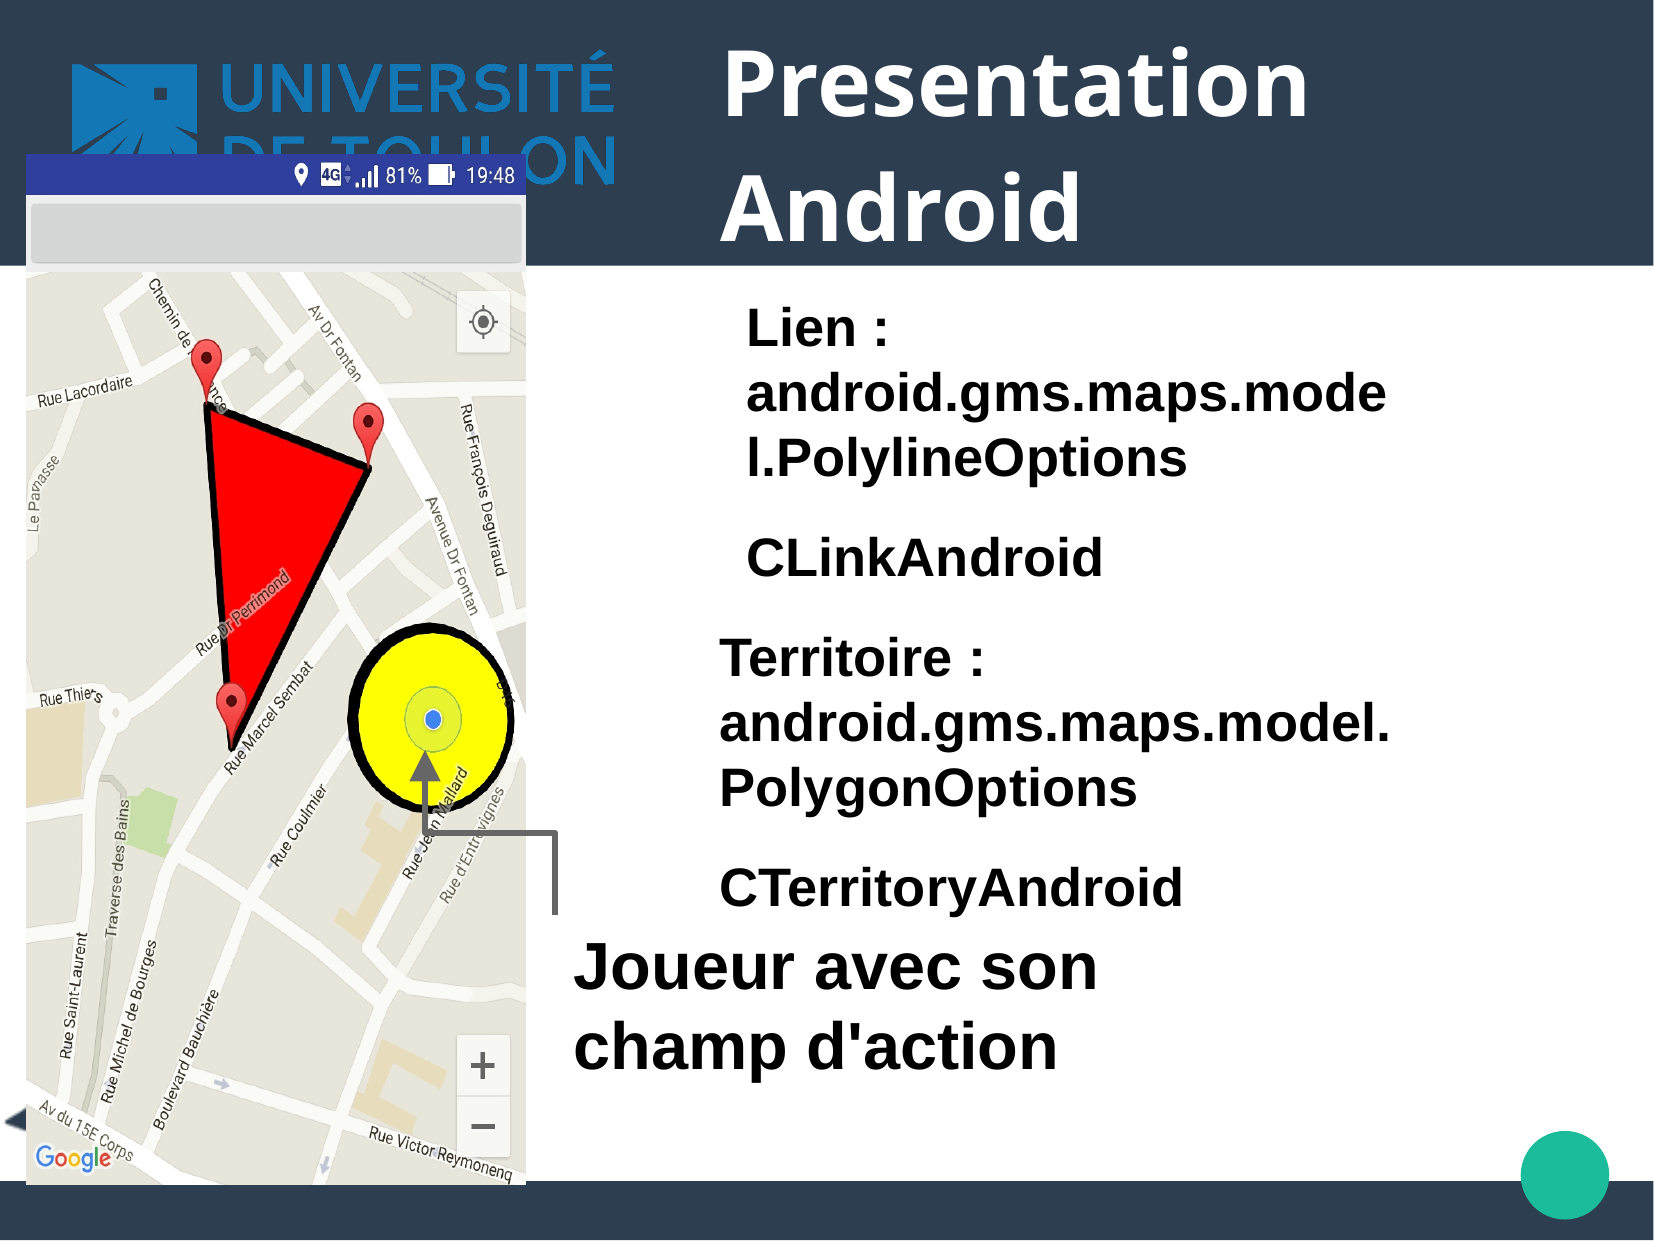

Presentation
Android
Lien :
android.gms.maps.model.PolylineOptions
CLinkAndroid
Territoire : android.gms.maps.model.PolygonOptions
CTerritoryAndroid
Joueur avec son champ d'action